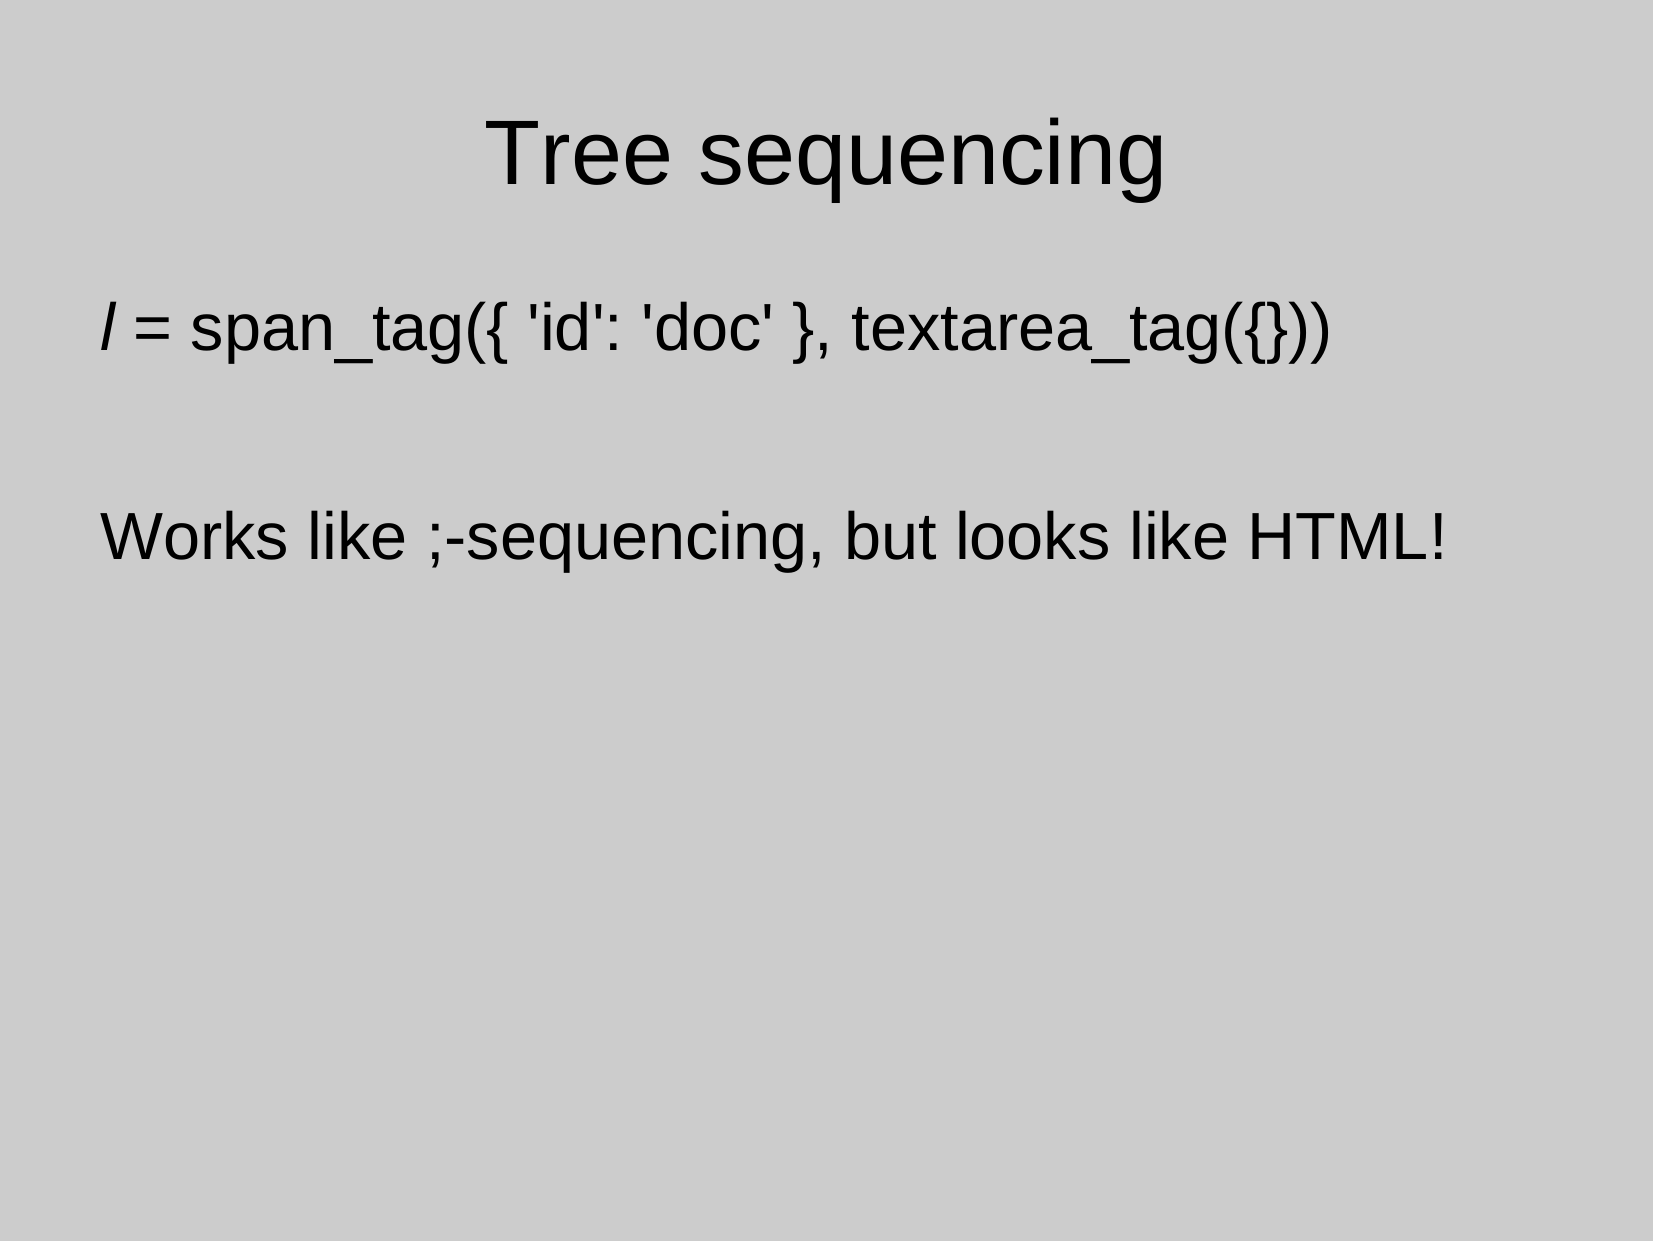

# Tree sequencing
l = span_tag({ 'id': 'doc' }, textarea_tag({}))
Works like ;-sequencing, but looks like HTML!